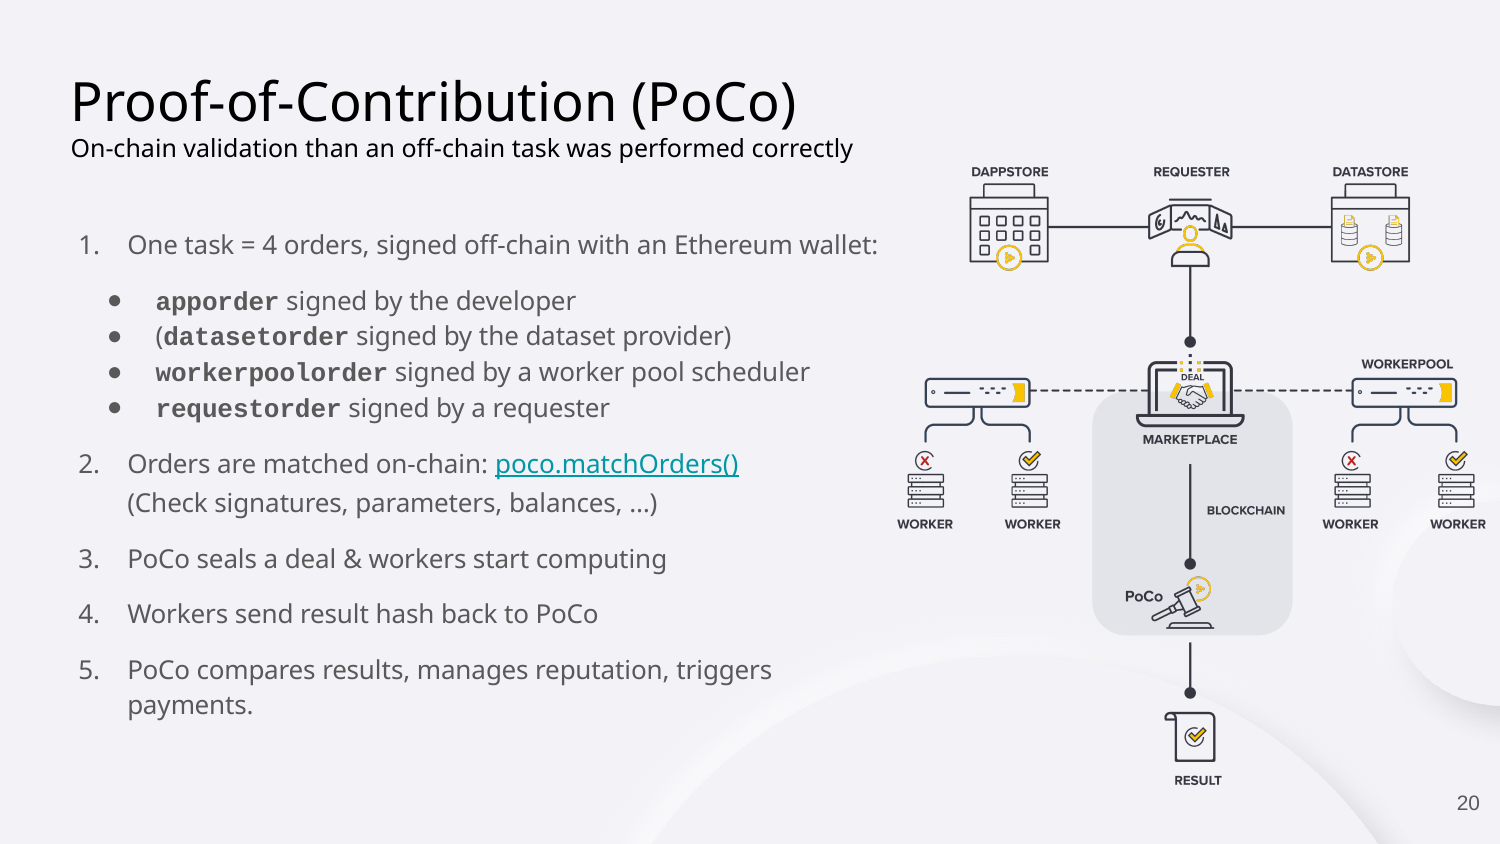

Proof-of-Contribution (PoCo)
On-chain validation than an off-chain task was performed correctly
One task = 4 orders, signed off-chain with an Ethereum wallet:
apporder signed by the developer
(datasetorder signed by the dataset provider)
workerpoolorder signed by a worker pool scheduler
requestorder signed by a requester
Orders are matched on-chain: poco.matchOrders()
(Check signatures, parameters, balances, …)
PoCo seals a deal & workers start computing
Workers send result hash back to PoCo
PoCo compares results, manages reputation, triggers payments.